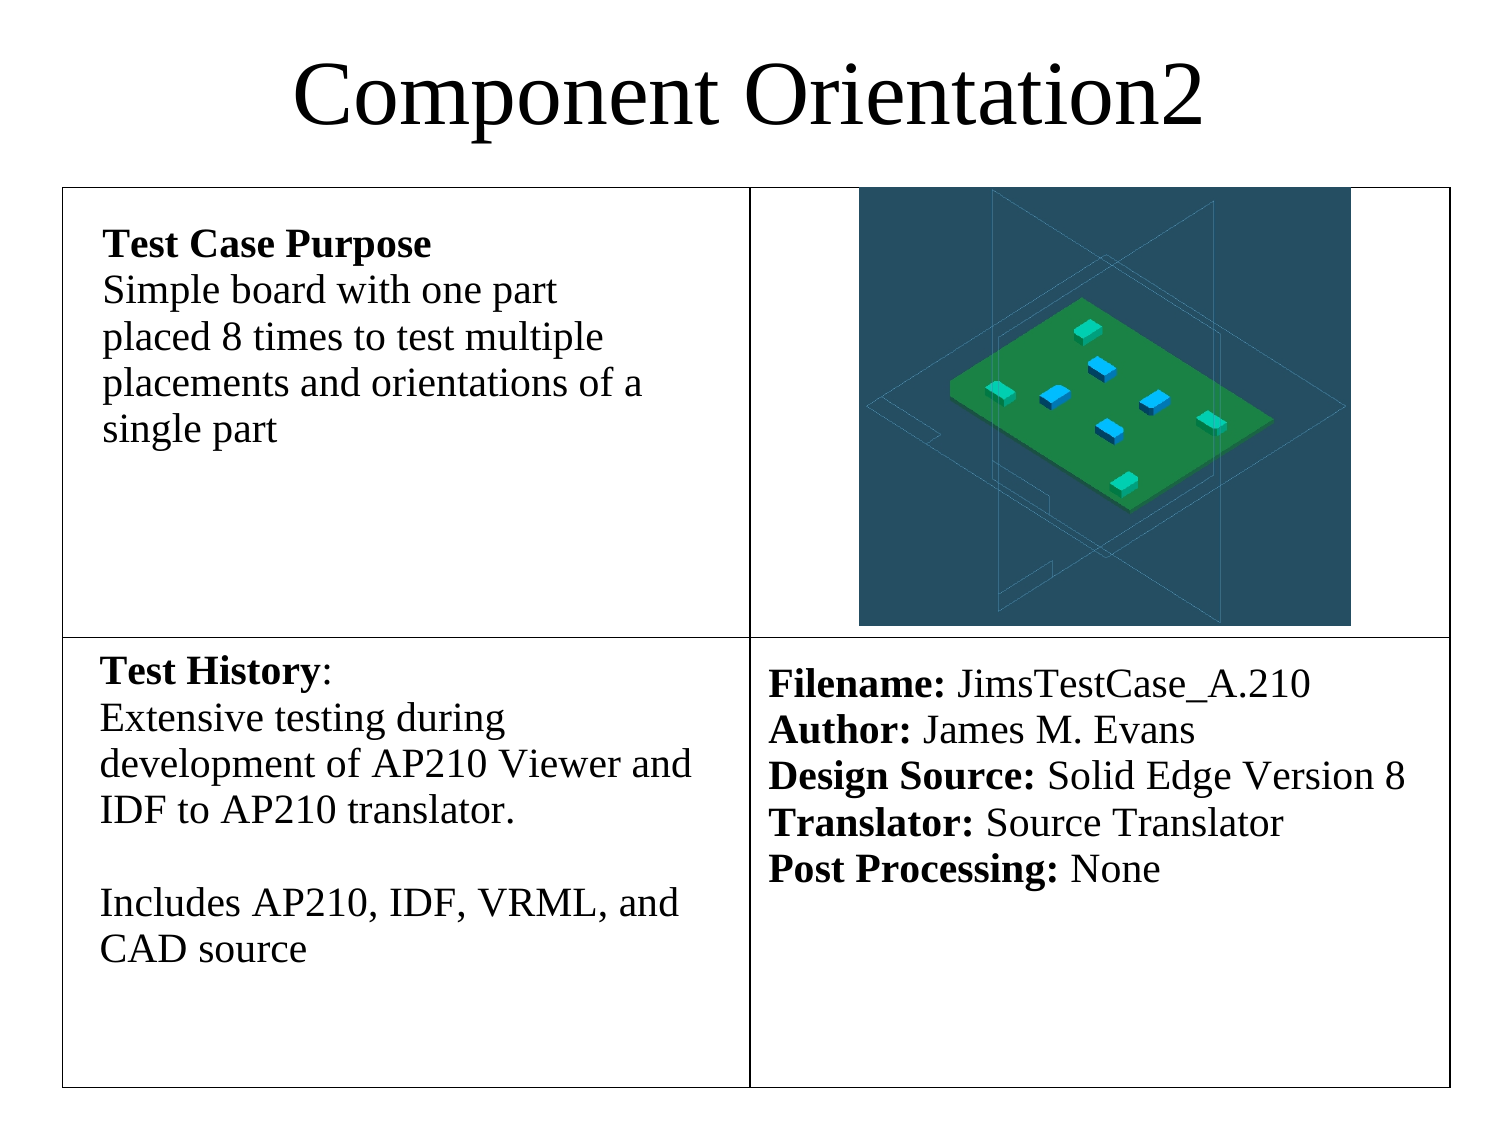

# Component Orientation2
Test Case Purpose
Simple board with one part placed 8 times to test multiple placements and orientations of a single part
Test History:
Extensive testing during development of AP210 Viewer and IDF to AP210 translator.
Includes AP210, IDF, VRML, and
CAD source
Filename: JimsTestCase_A.210
Author: James M. Evans
Design Source: Solid Edge Version 8
Translator: Source Translator
Post Processing: None